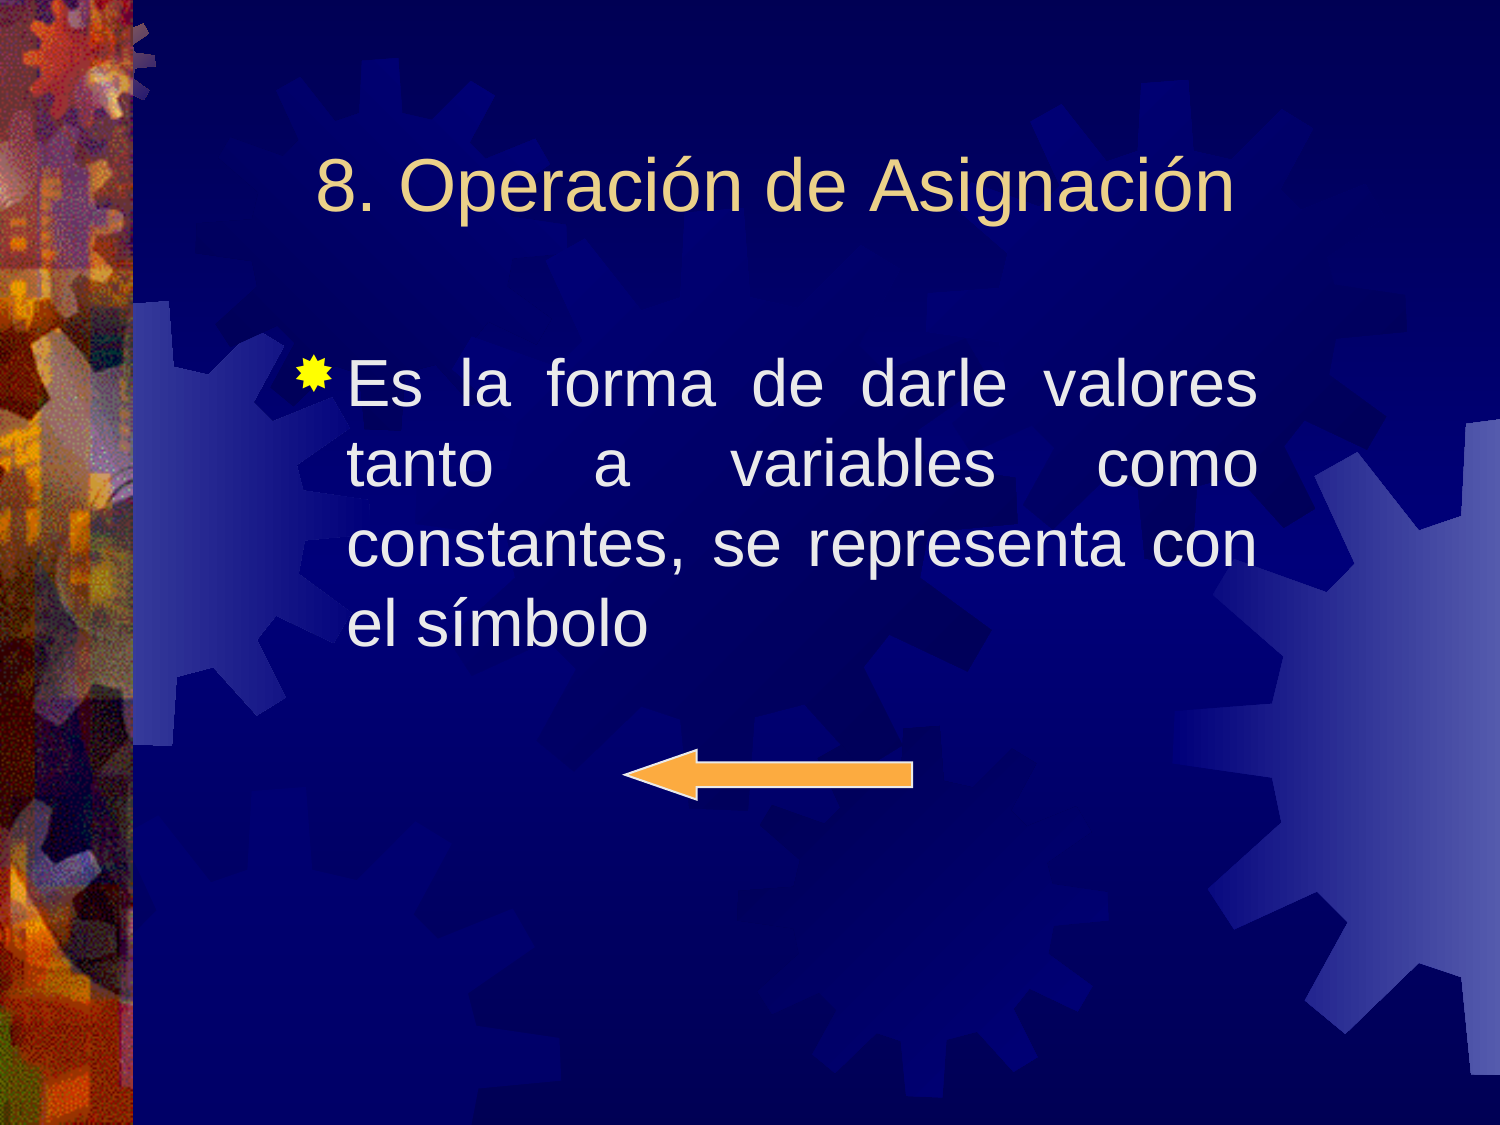

# 8. Operación de Asignación
Es la forma de darle valores tanto a variables como constantes, se representa con el símbolo